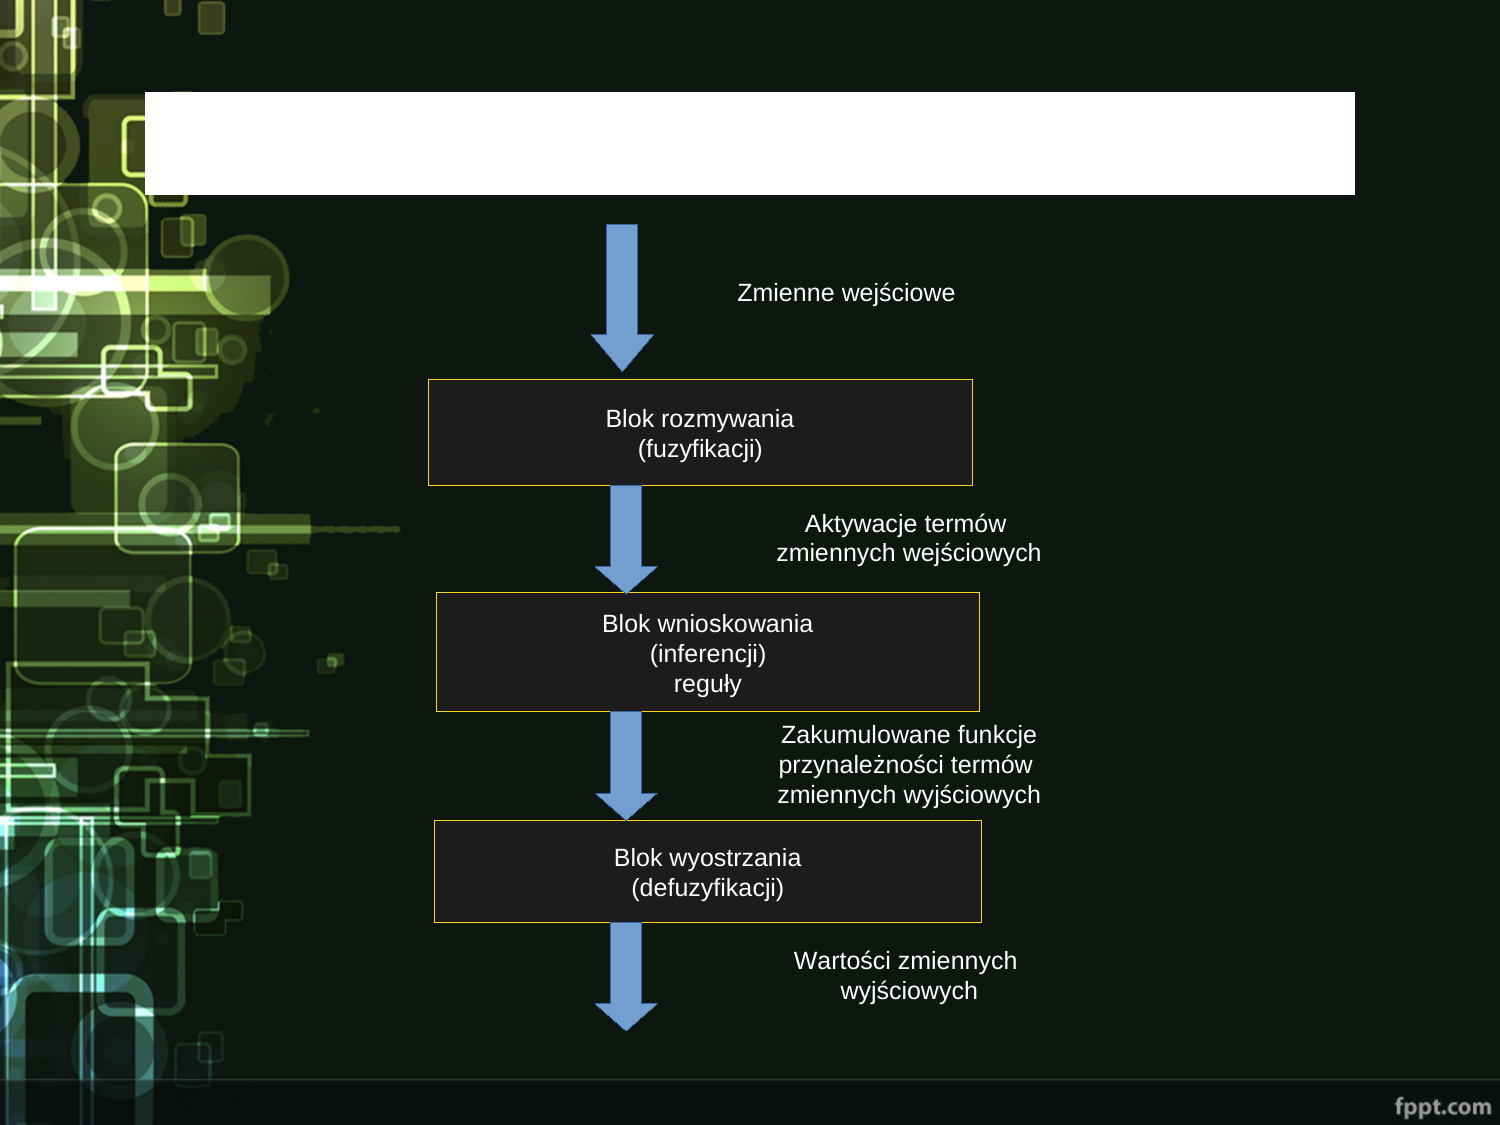

# Budowa systemów rozmytych
Zmienne wejściowe
Blok rozmywania
(fuzyfikacji)
Aktywacje termów
zmiennych wejściowych
Blok wnioskowania
(inferencji)
reguły
Zakumulowane funkcje
przynależności termów
zmiennych wyjściowych
Blok wyostrzania
(defuzyfikacji)
Wartości zmiennych
wyjściowych